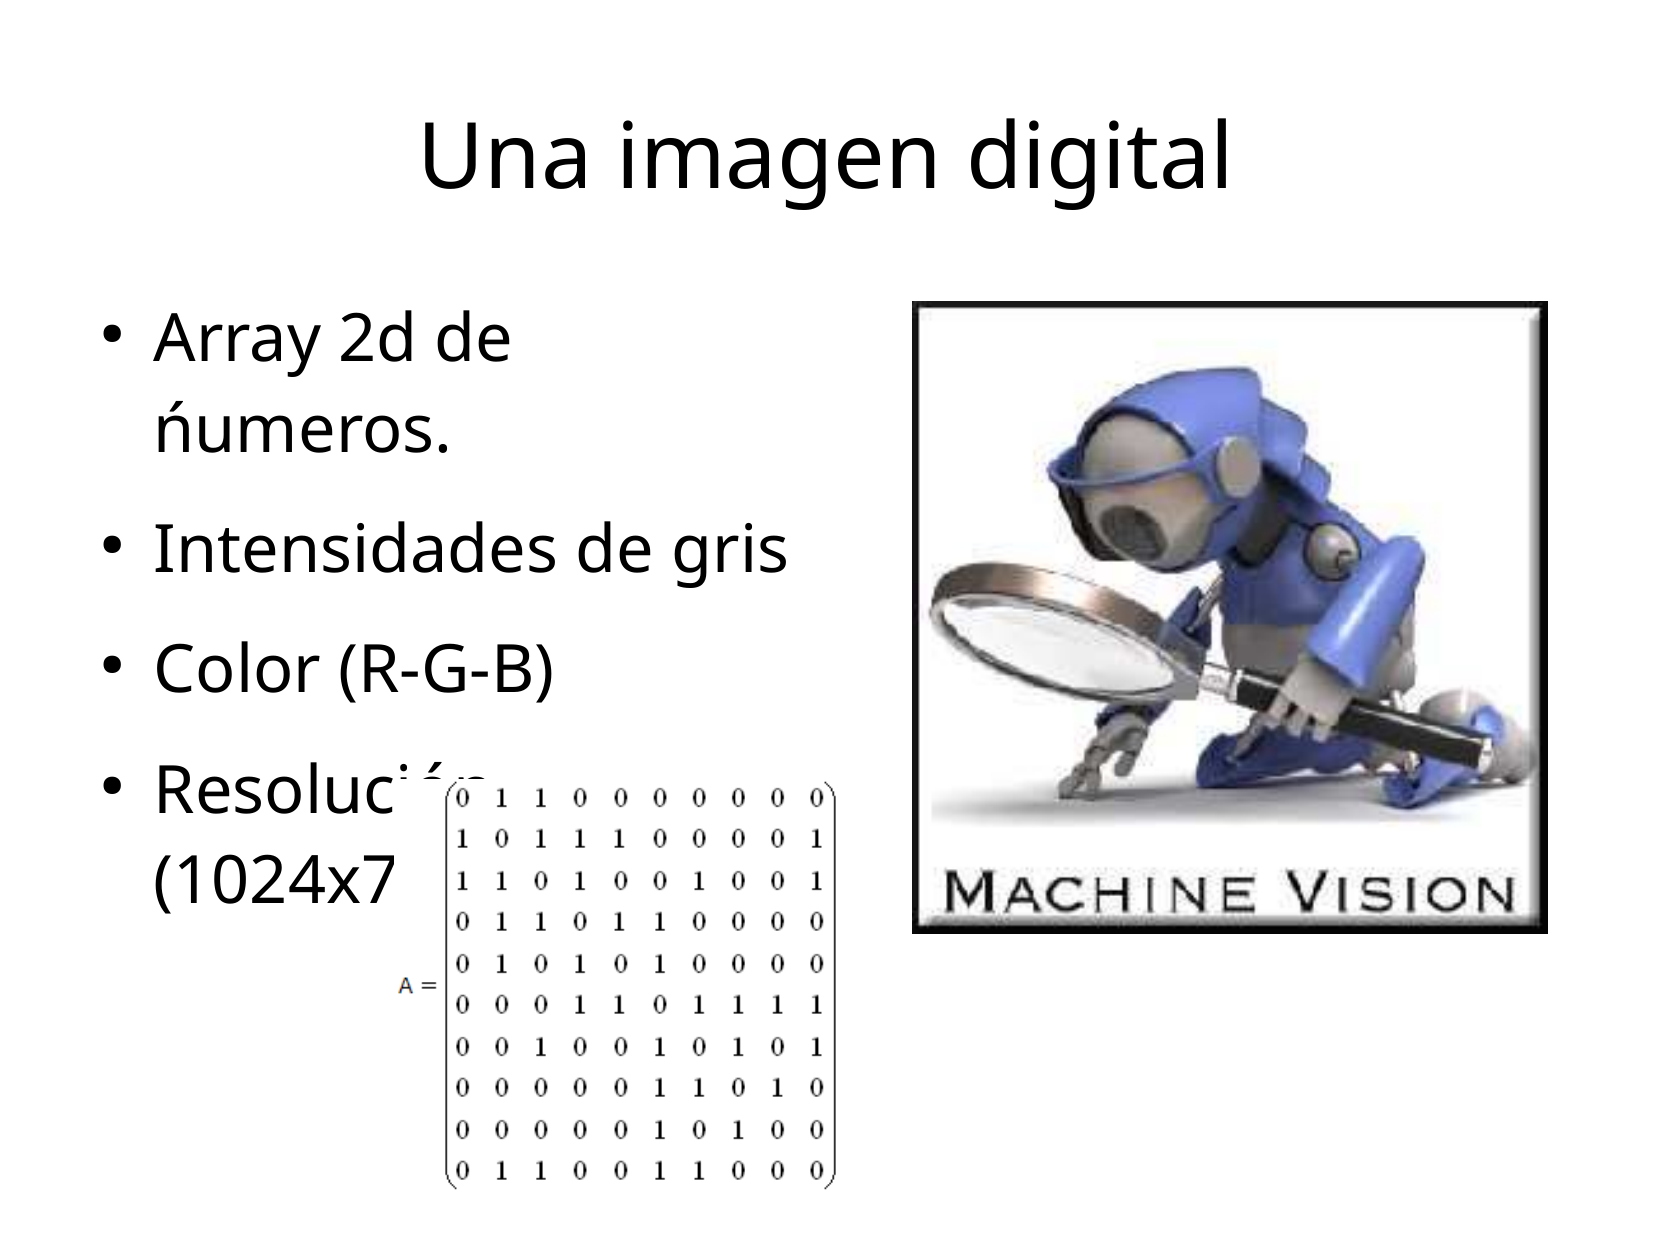

# Una imagen digital
Array 2d de ńumeros.
Intensidades de gris
Color (R-G-B)
Resolución (1024x768)